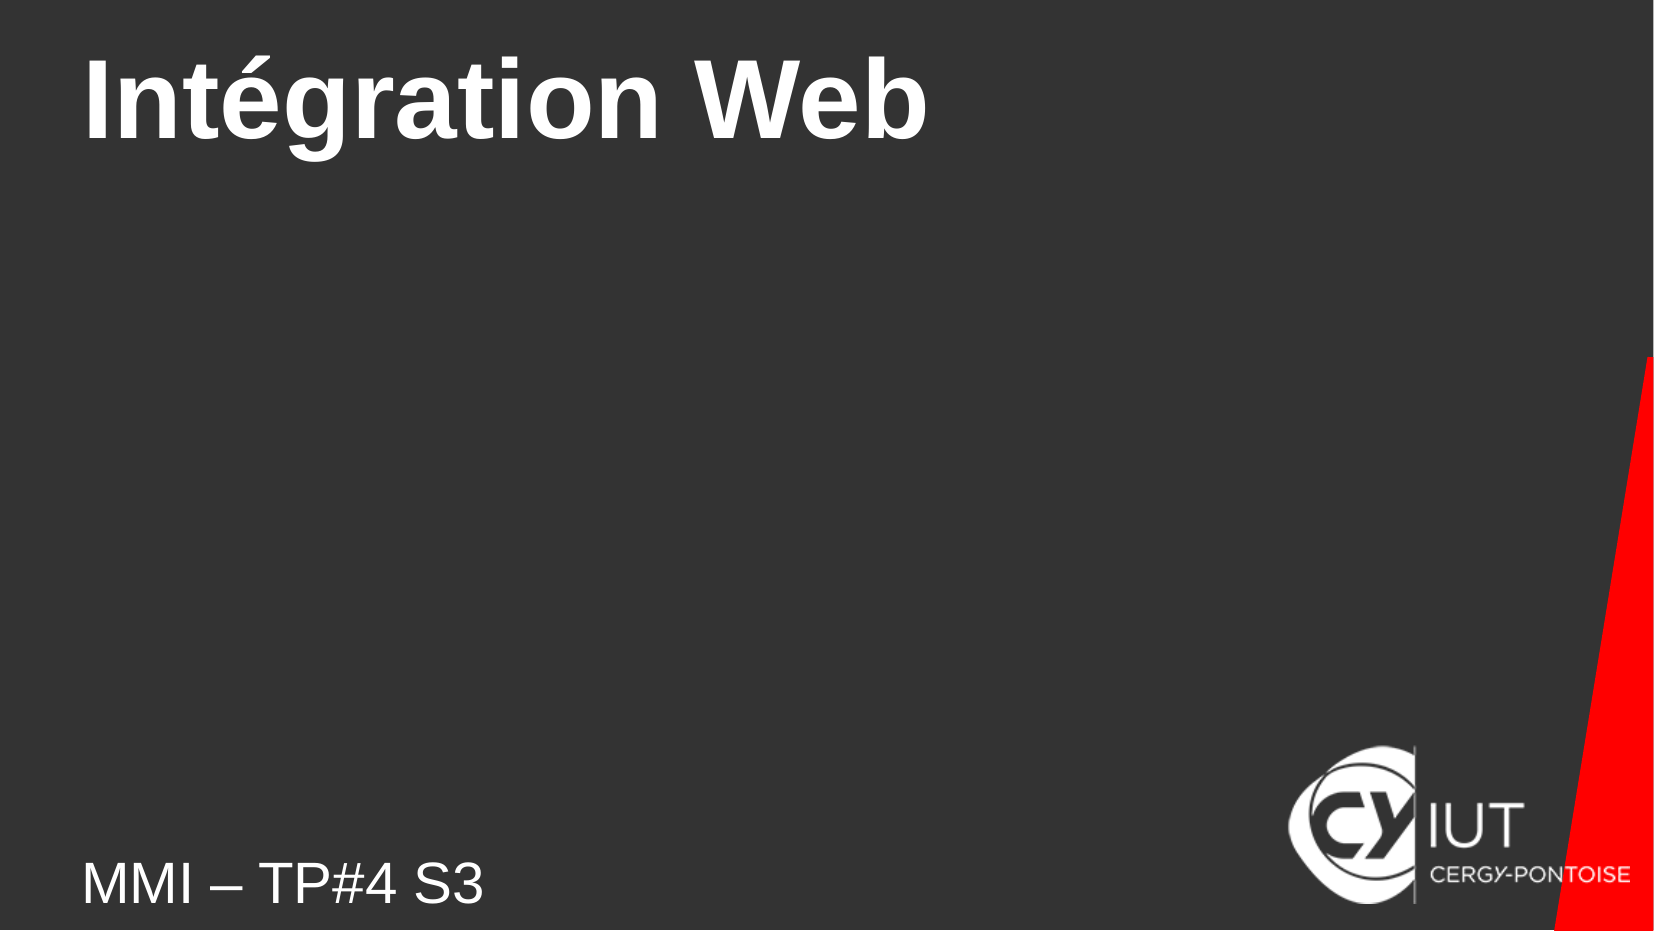

# Intégration Web
MMI – TP#4 S3